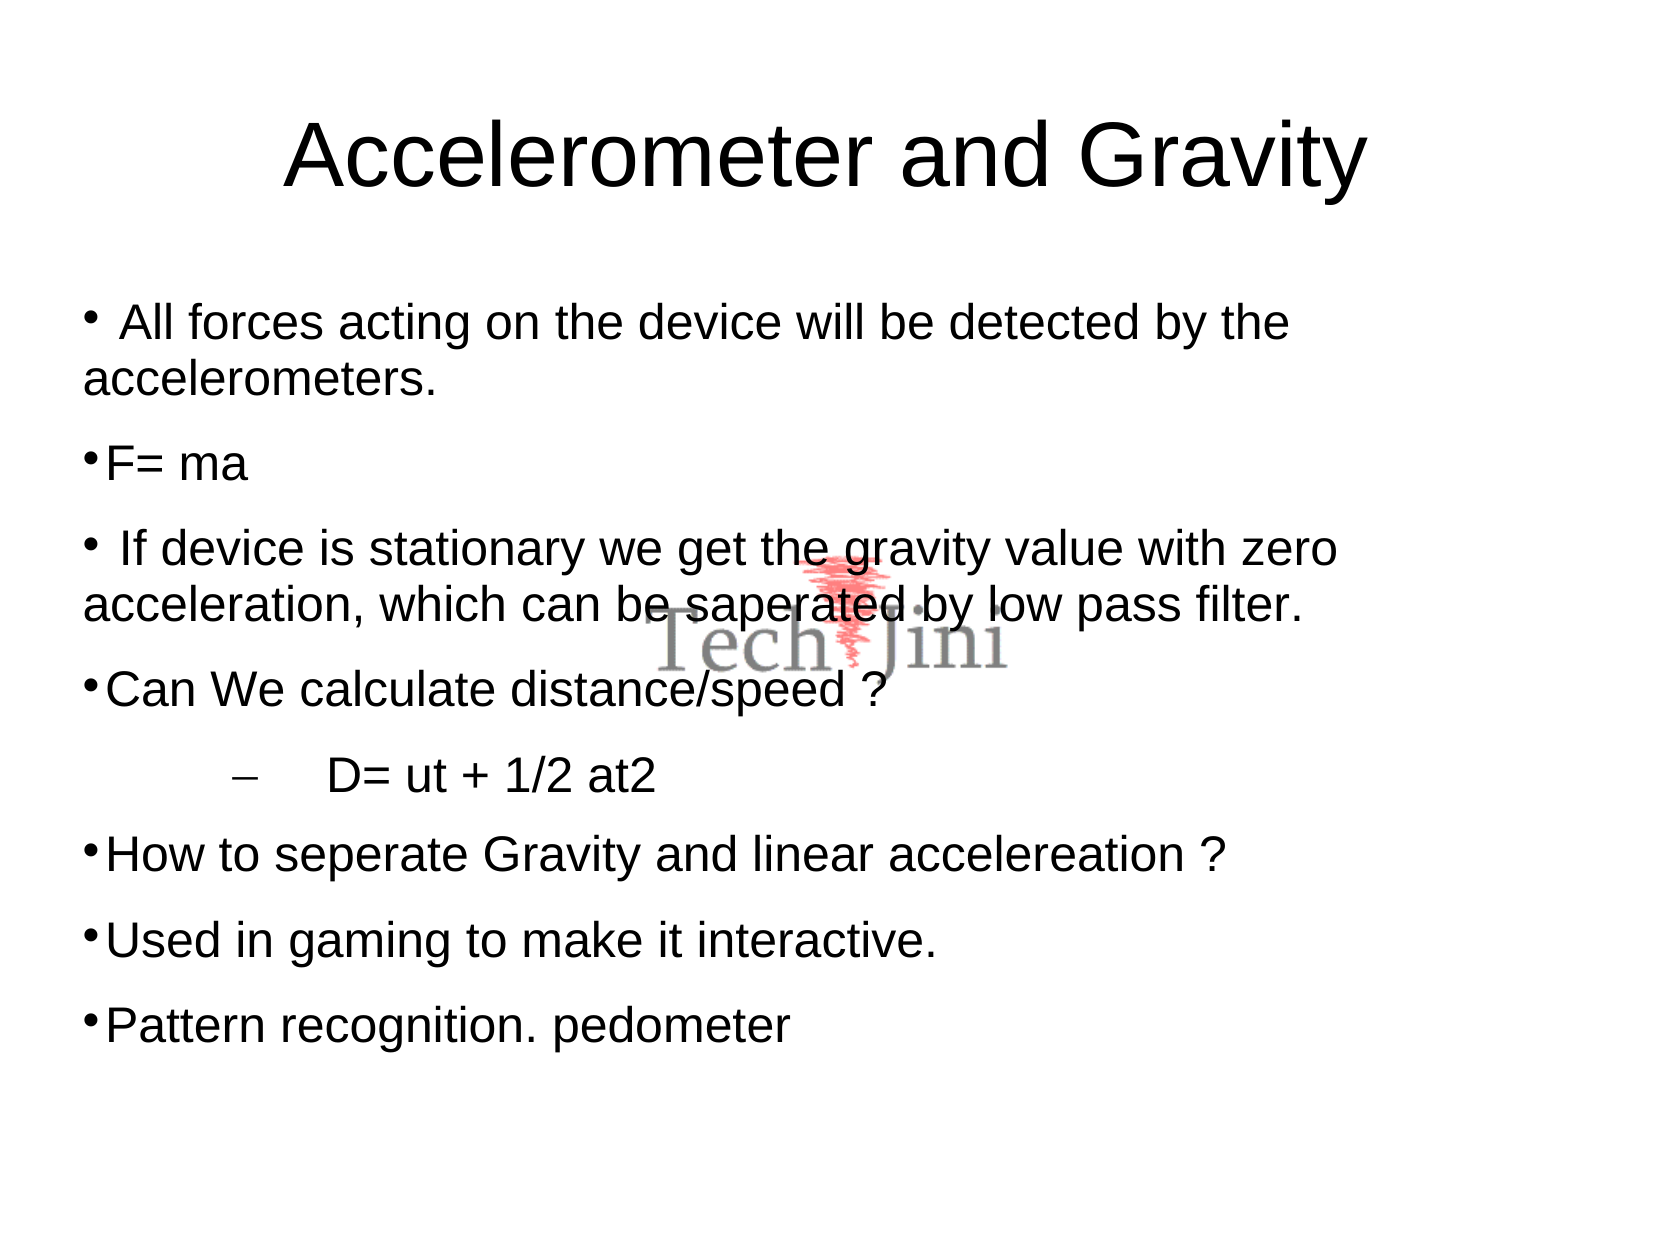

# Accelerometer and Gravity
 All forces acting on the device will be detected by the accelerometers.
F= ma
 If device is stationary we get the gravity value with zero acceleration, which can be saperated by low pass filter.
Can We calculate distance/speed ?
D= ut + 1/2 at2
How to seperate Gravity and linear accelereation ?
Used in gaming to make it interactive.
Pattern recognition. pedometer